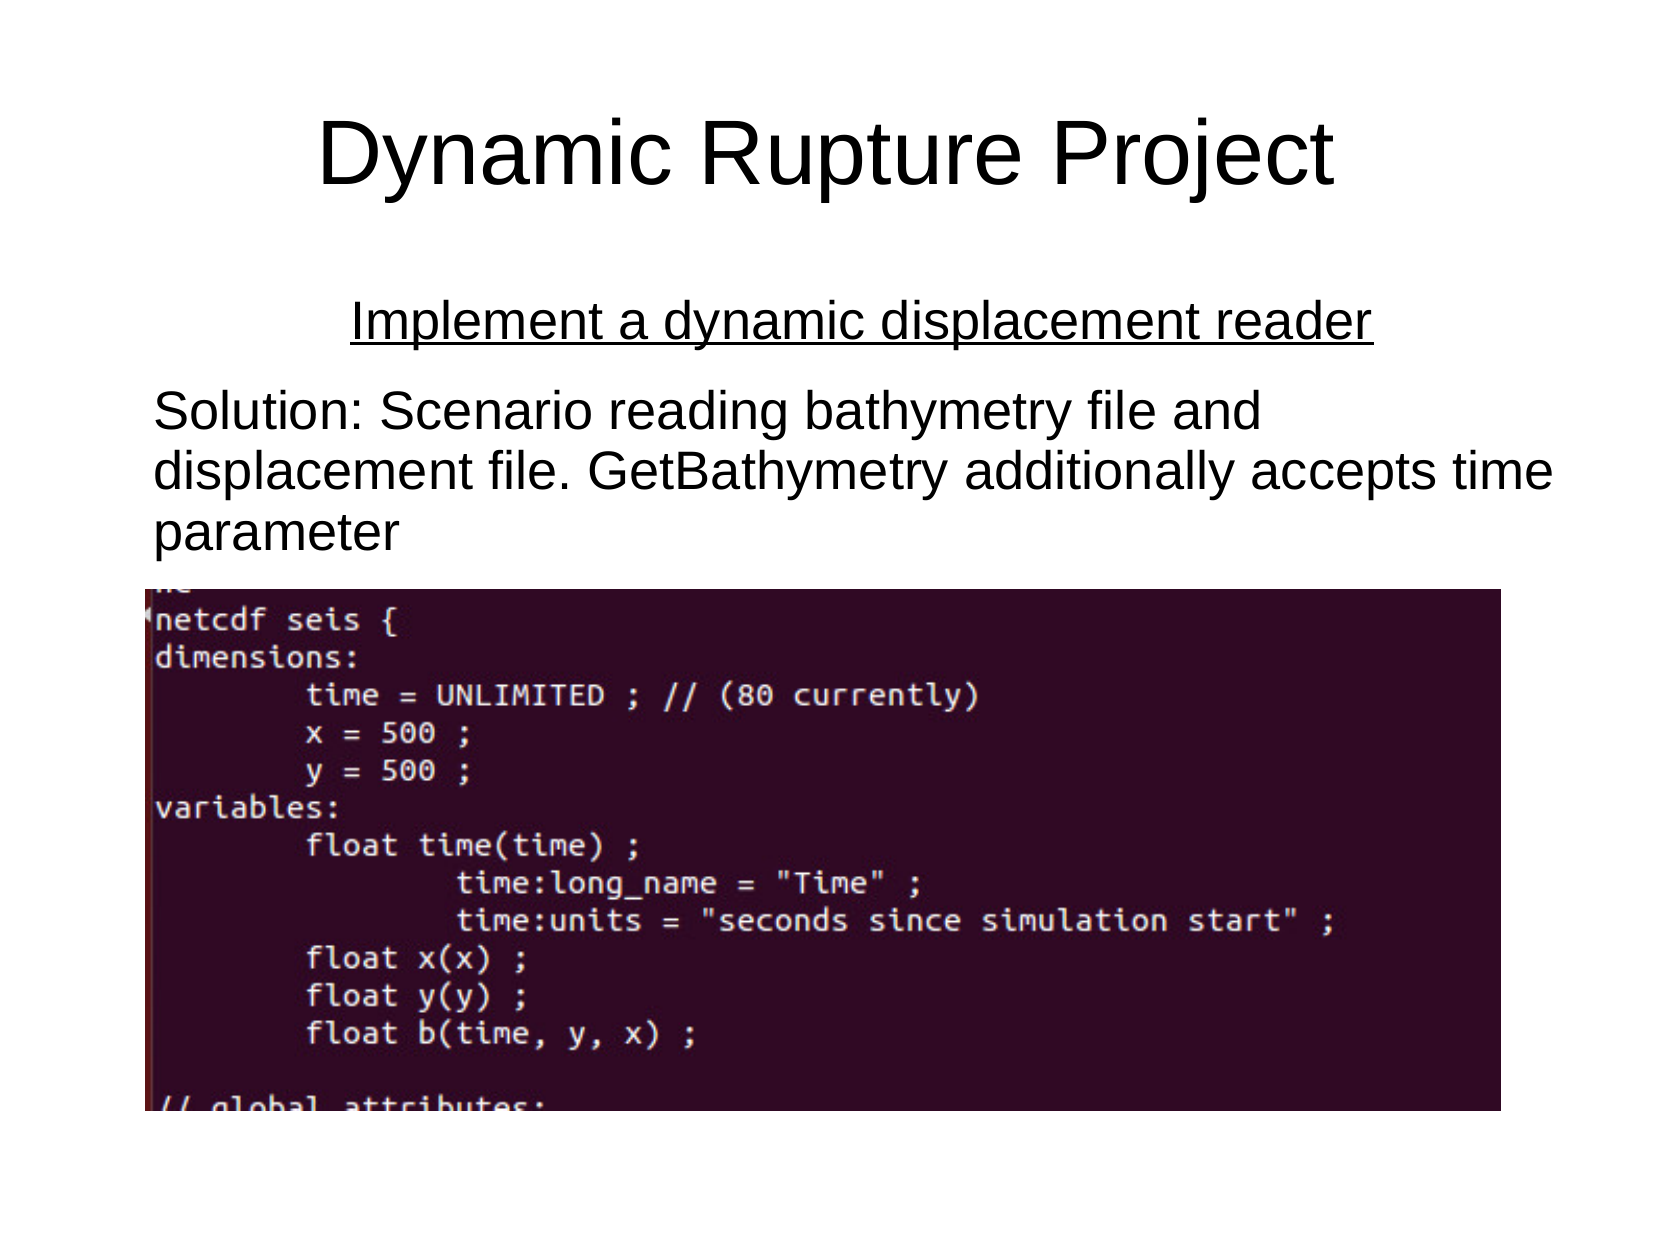

# Dynamic Rupture Project
Implement a dynamic displacement reader
Solution: Scenario reading bathymetry file and displacement file. GetBathymetry additionally accepts time parameter